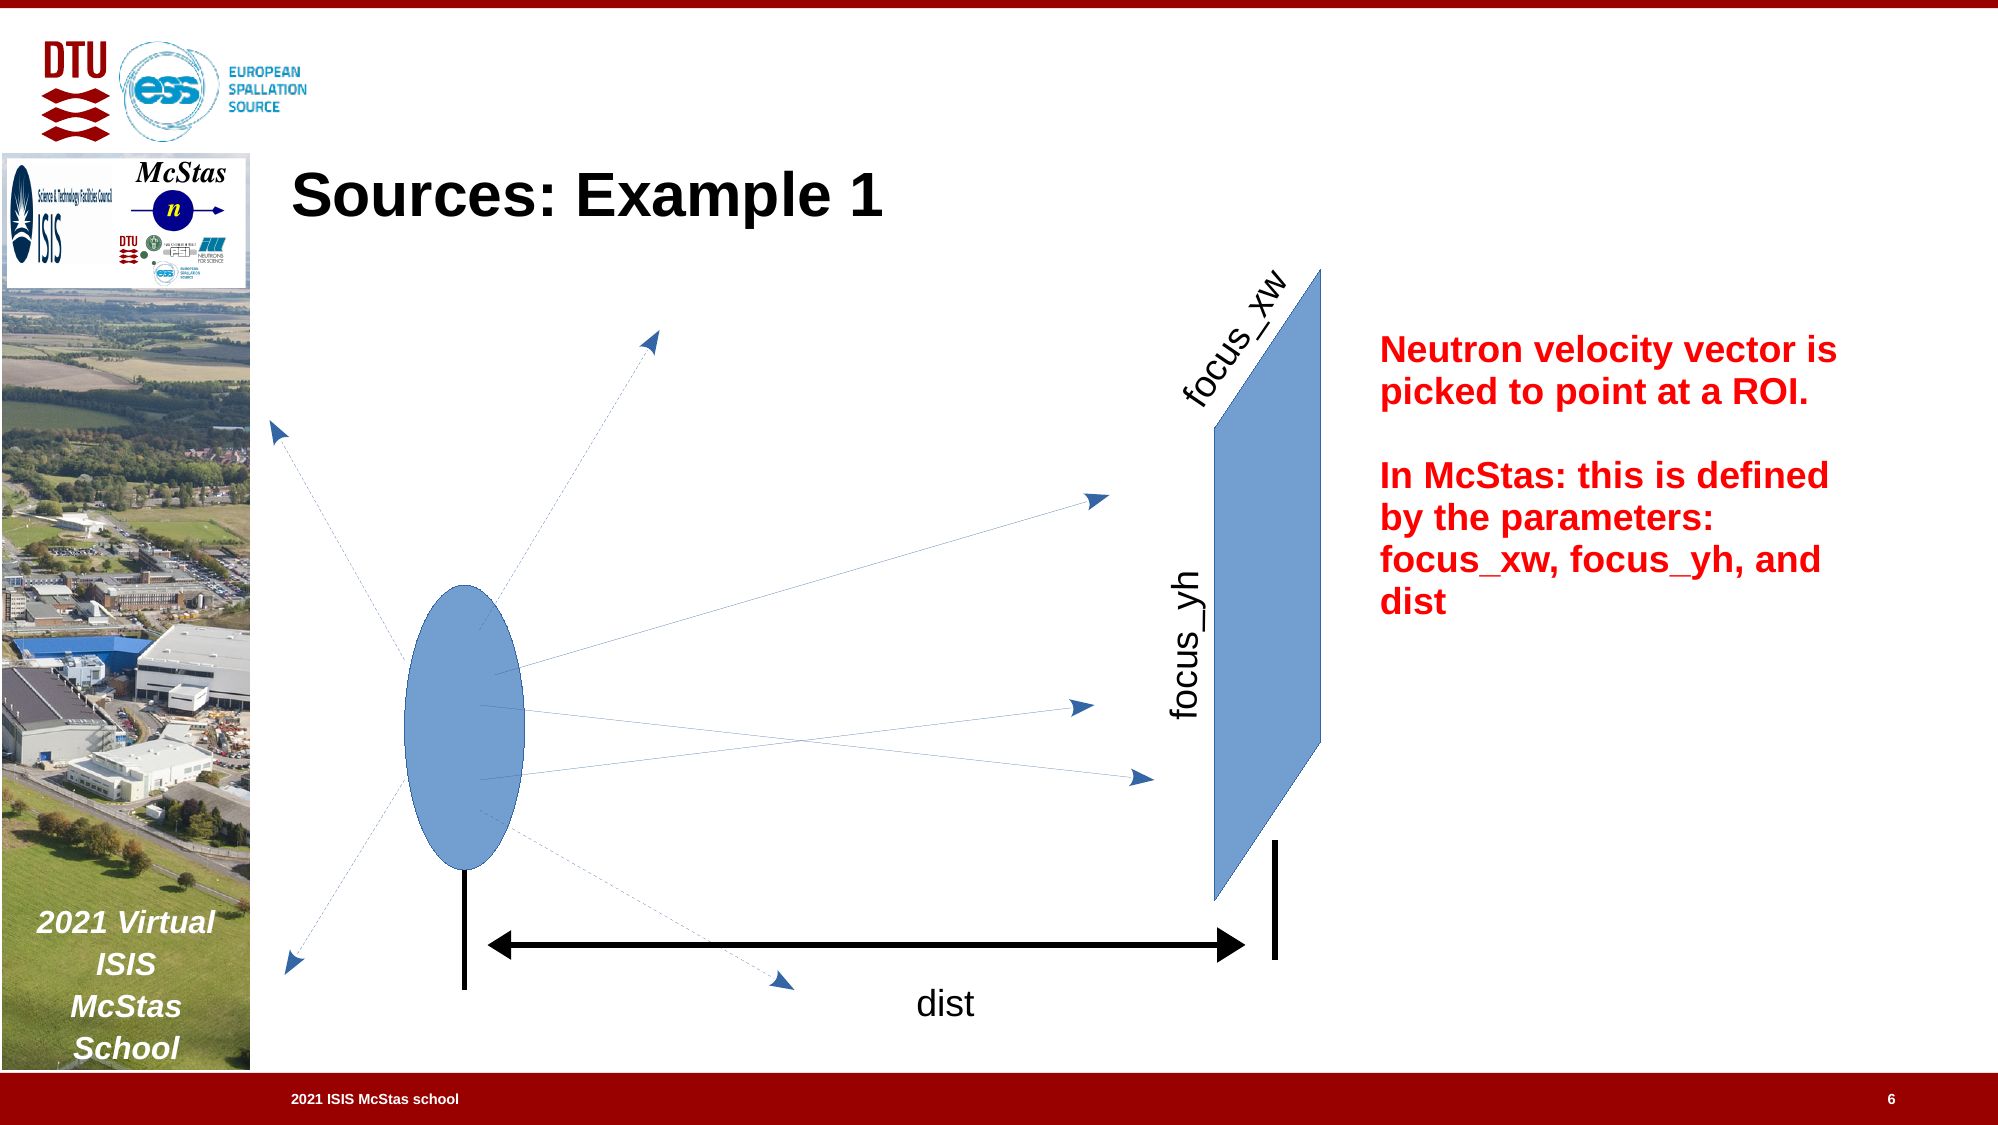

# Sources: Example 1
focus_xw
Neutron velocity vector is picked to point at a ROI.
In McStas: this is defined by the parameters: focus_xw, focus_yh, and
dist
focus_yh
dist